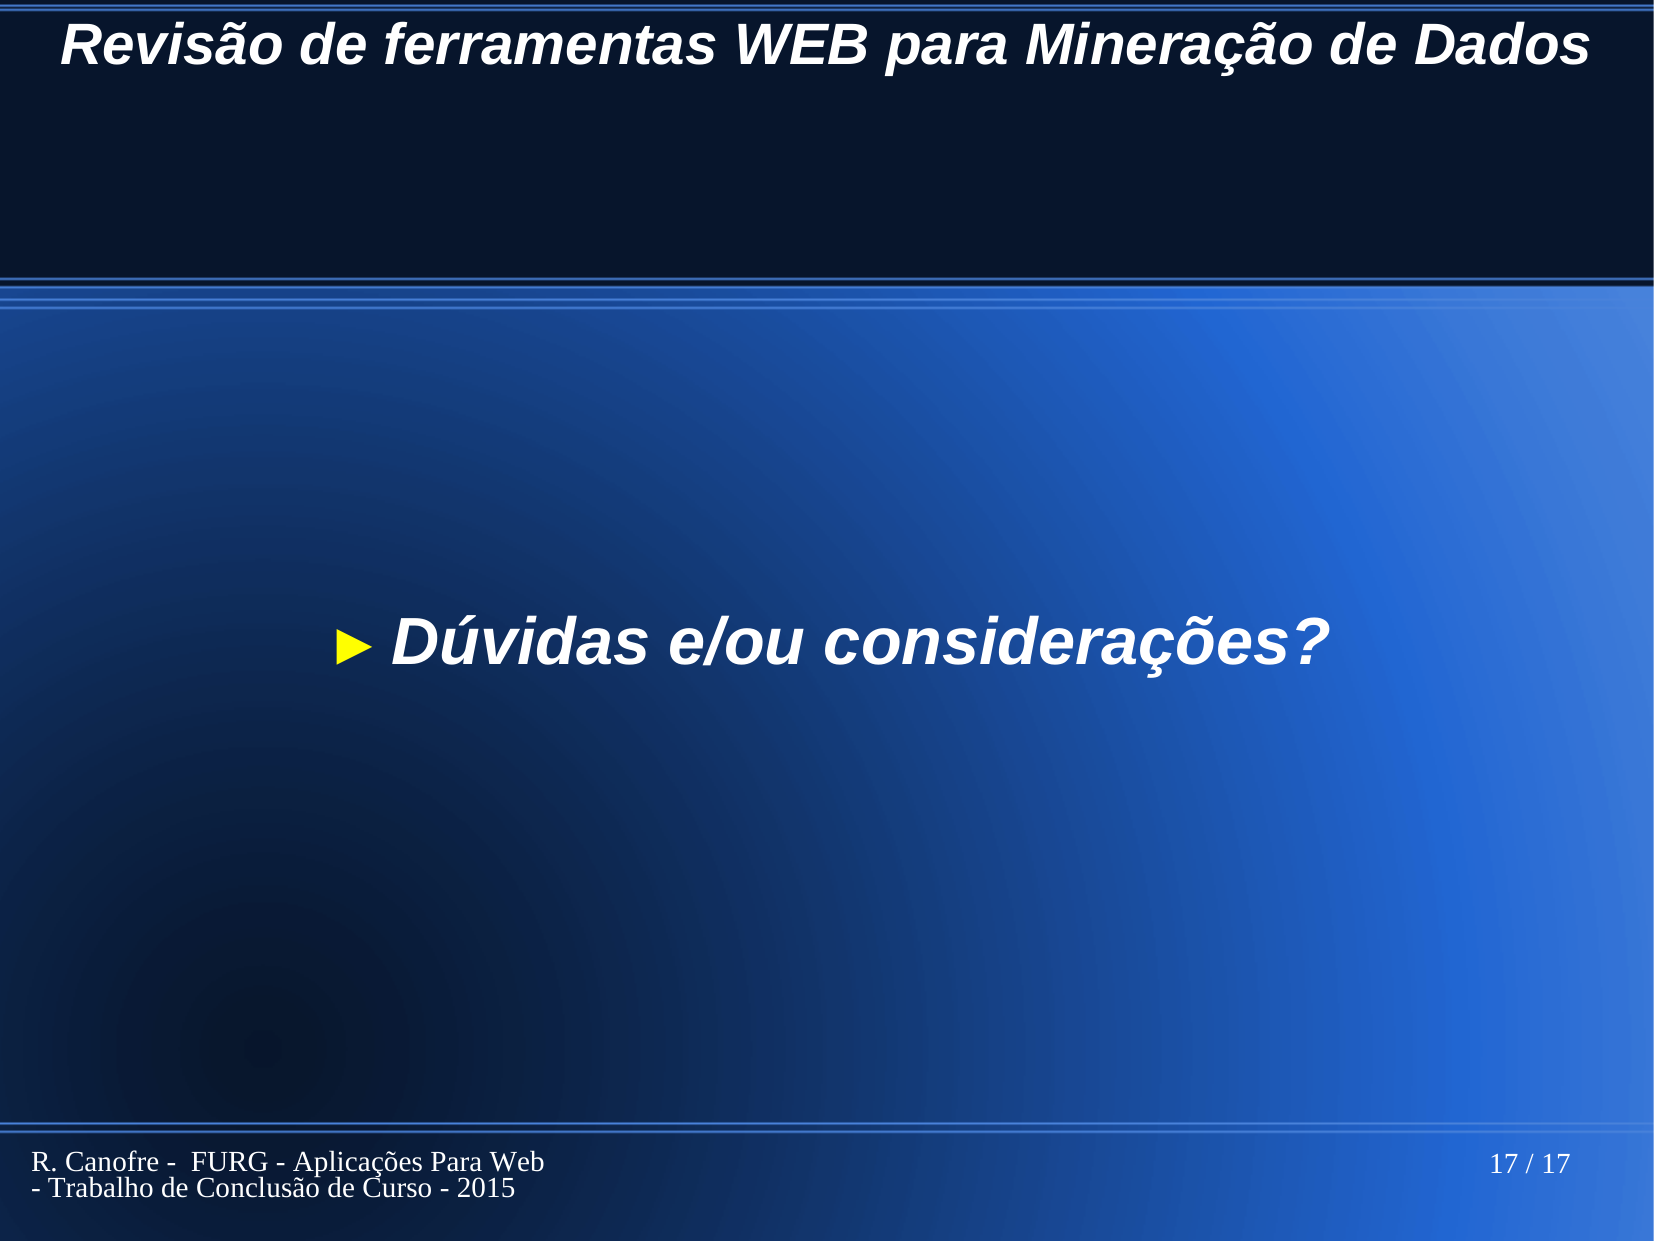

Revisão de ferramentas WEB para Mineração de Dados
# Dúvidas e/ou considerações?
R. Canofre - FURG - Aplicações Para Web - Trabalho de Conclusão de Curso - 2015
17